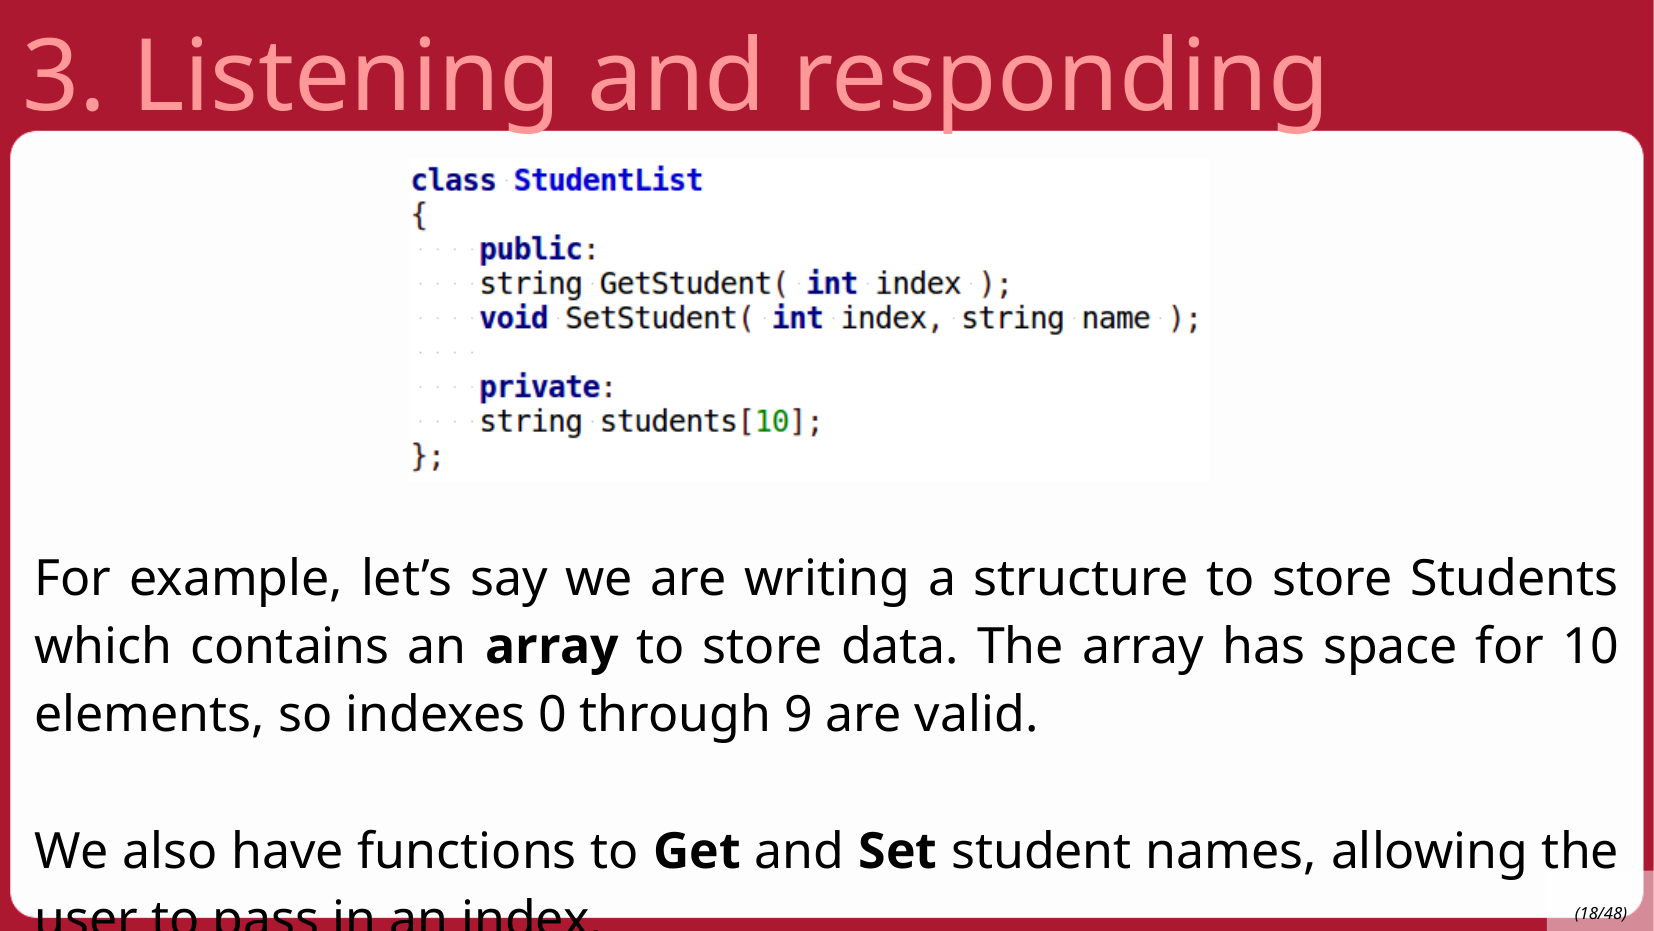

# 3. Listening and responding
For example, let’s say we are writing a structure to store Students which contains an array to store data. The array has space for 10 elements, so indexes 0 through 9 are valid.
We also have functions to Get and Set student names, allowing the user to pass in an index.